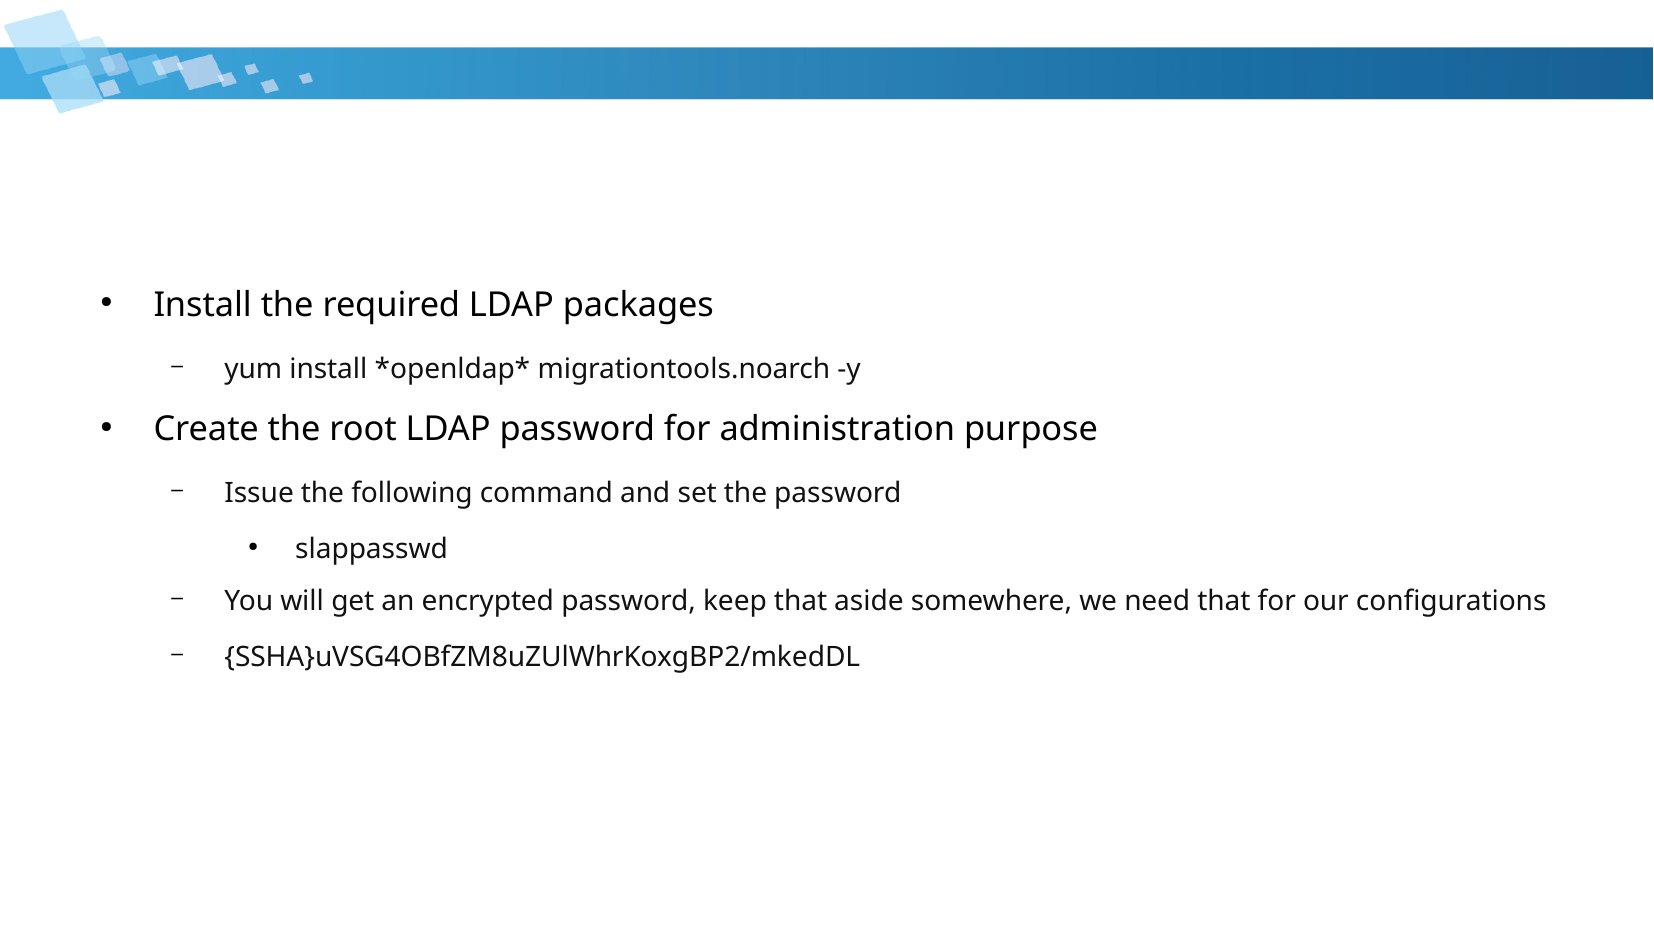

#
Install the required LDAP packages
yum install *openldap* migrationtools.noarch -y
Create the root LDAP password for administration purpose
Issue the following command and set the password
slappasswd
You will get an encrypted password, keep that aside somewhere, we need that for our configurations
{SSHA}uVSG4OBfZM8uZUlWhrKoxgBP2/mkedDL